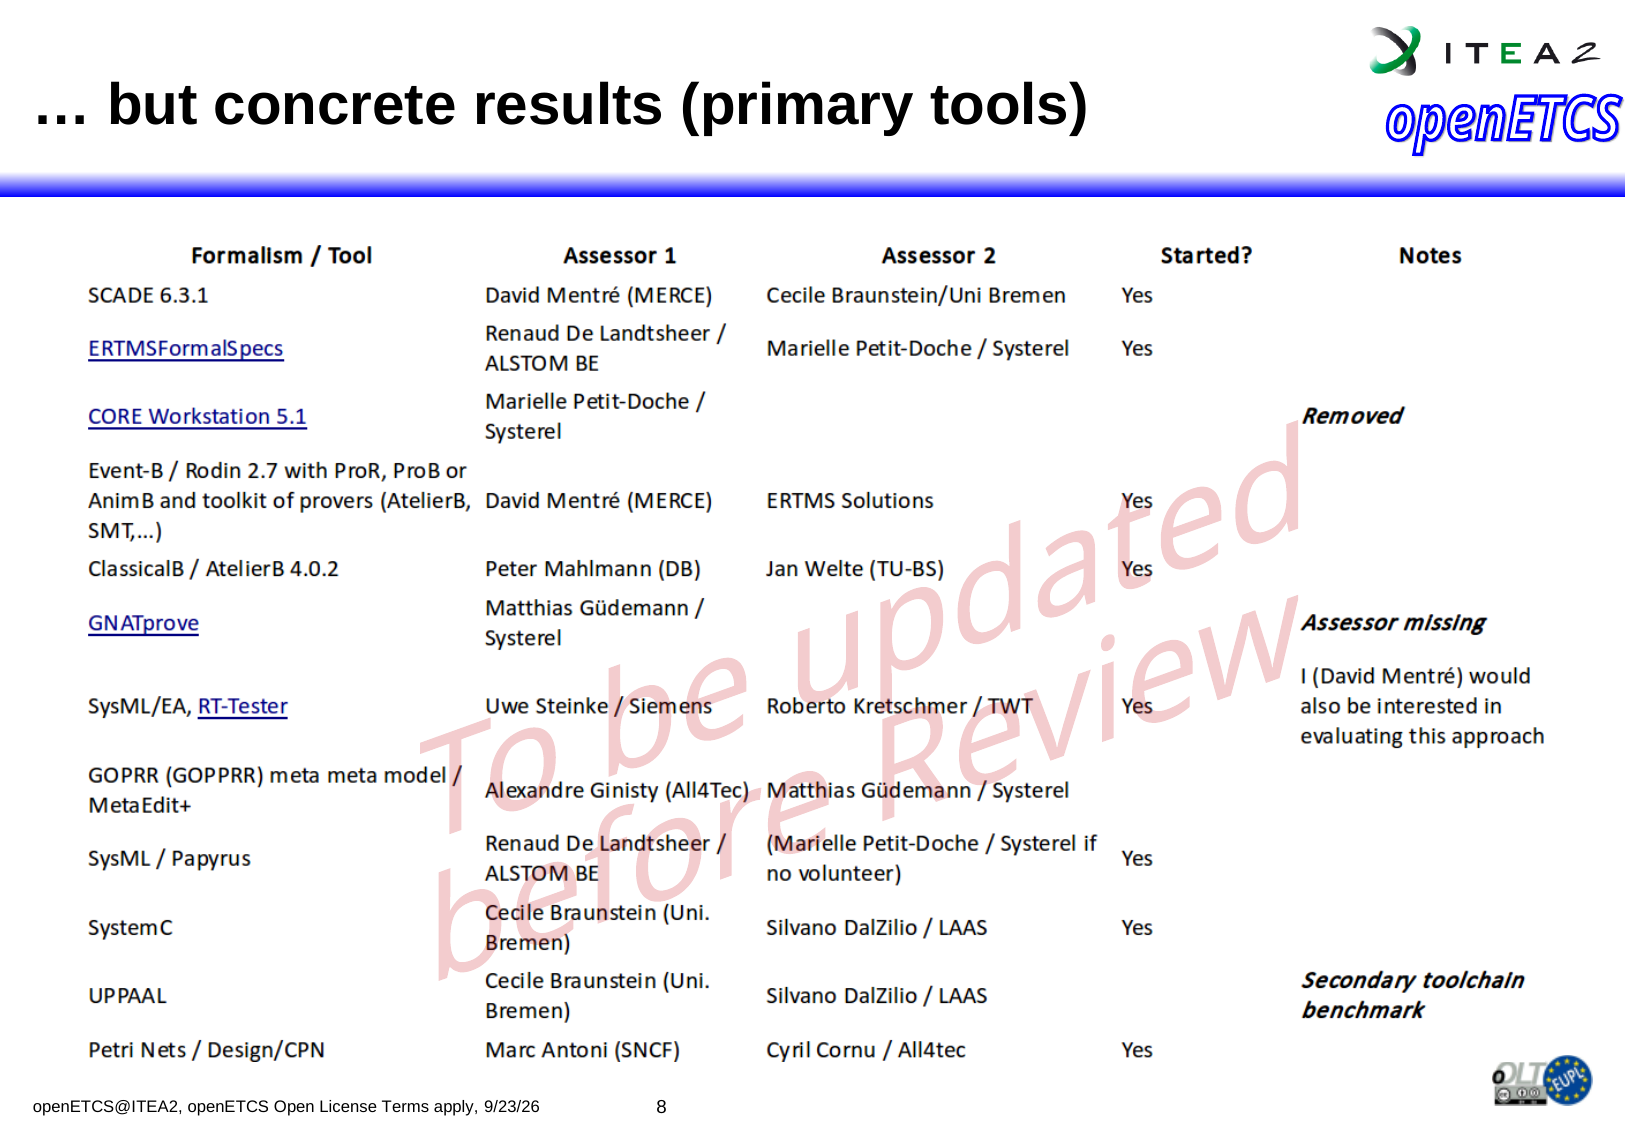

# … but concrete results (primary tools)
To be updated
before Review